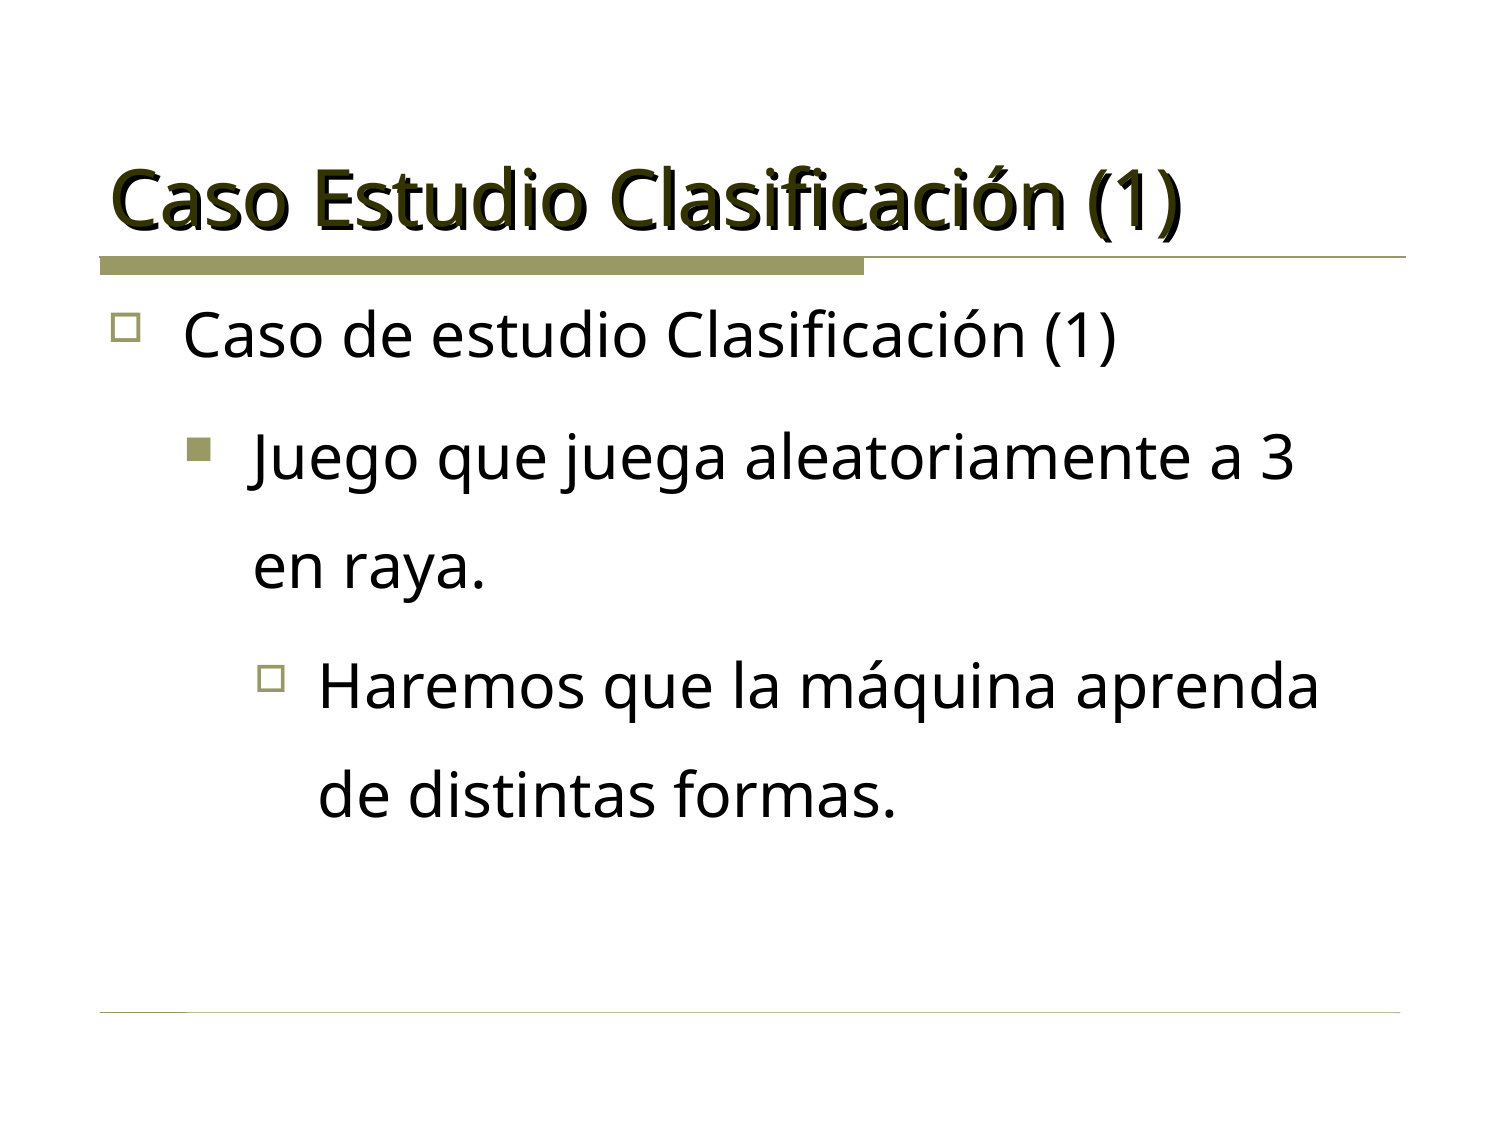

# Caso Estudio Clasificación (1)
Caso de estudio Clasificación (1)
Juego que juega aleatoriamente a 3 en raya.
Haremos que la máquina aprenda de distintas formas.